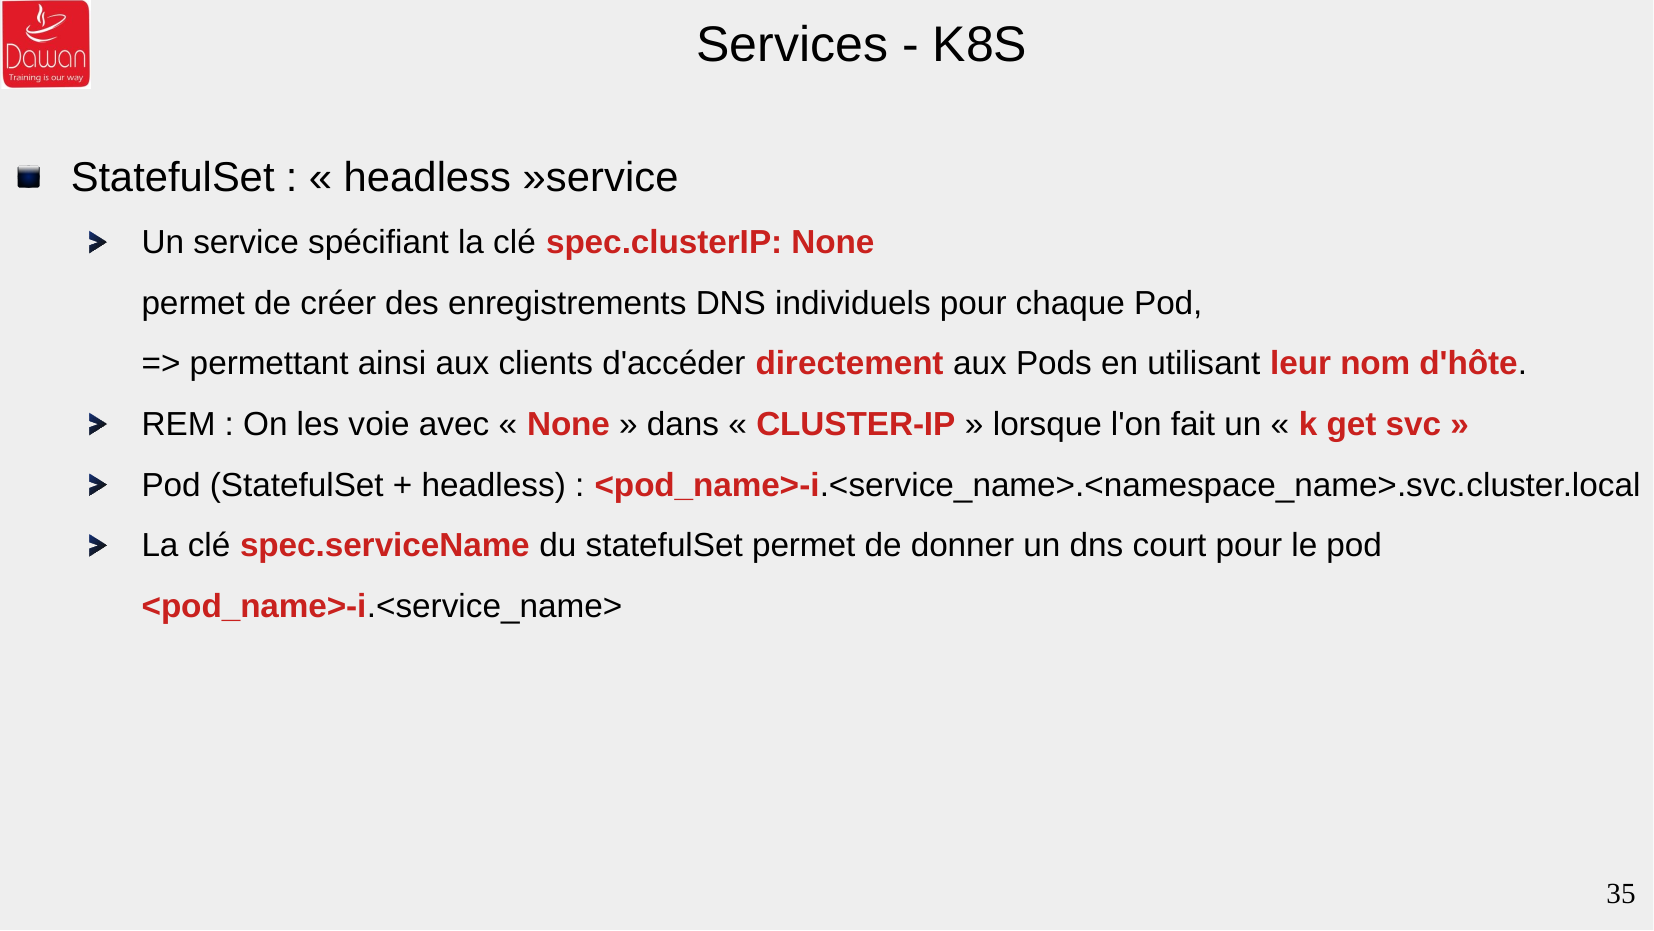

# Services - K8S
StatefulSet : « headless »service
Un service spécifiant la clé spec.clusterIP: None
permet de créer des enregistrements DNS individuels pour chaque Pod,
=> permettant ainsi aux clients d'accéder directement aux Pods en utilisant leur nom d'hôte.
REM : On les voie avec « None » dans « CLUSTER-IP » lorsque l'on fait un « k get svc »
Pod (StatefulSet + headless) : <pod_name>-i.<service_name>.<namespace_name>.svc.cluster.local
La clé spec.serviceName du statefulSet permet de donner un dns court pour le pod
<pod_name>-i.<service_name>
35